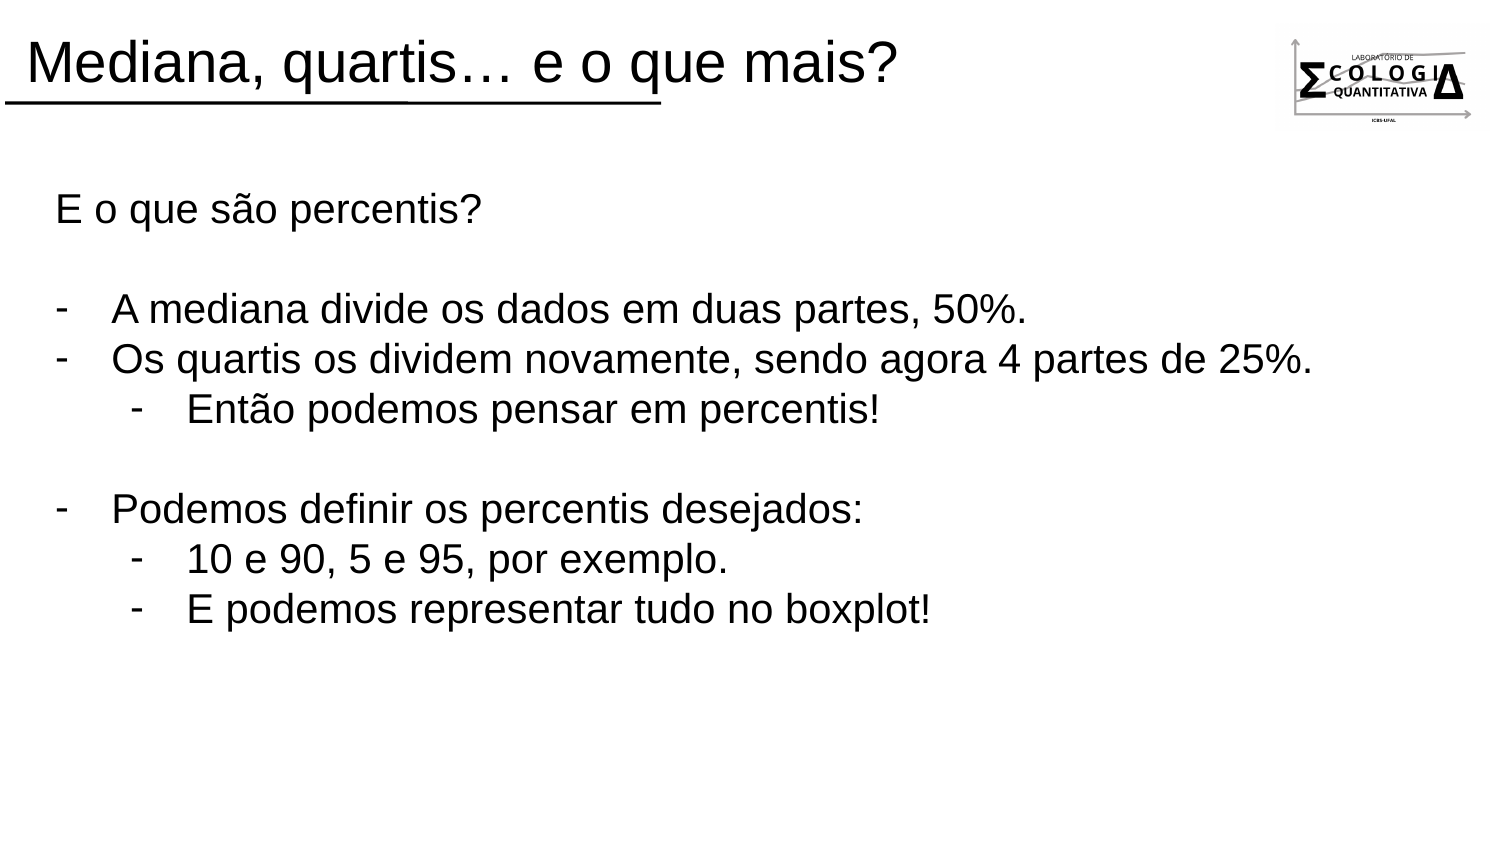

Mediana, quartis… e o que mais?
E o que são percentis?
A mediana divide os dados em duas partes, 50%.
Os quartis os dividem novamente, sendo agora 4 partes de 25%.
Então podemos pensar em percentis!
Podemos definir os percentis desejados:
10 e 90, 5 e 95, por exemplo.
E podemos representar tudo no boxplot!